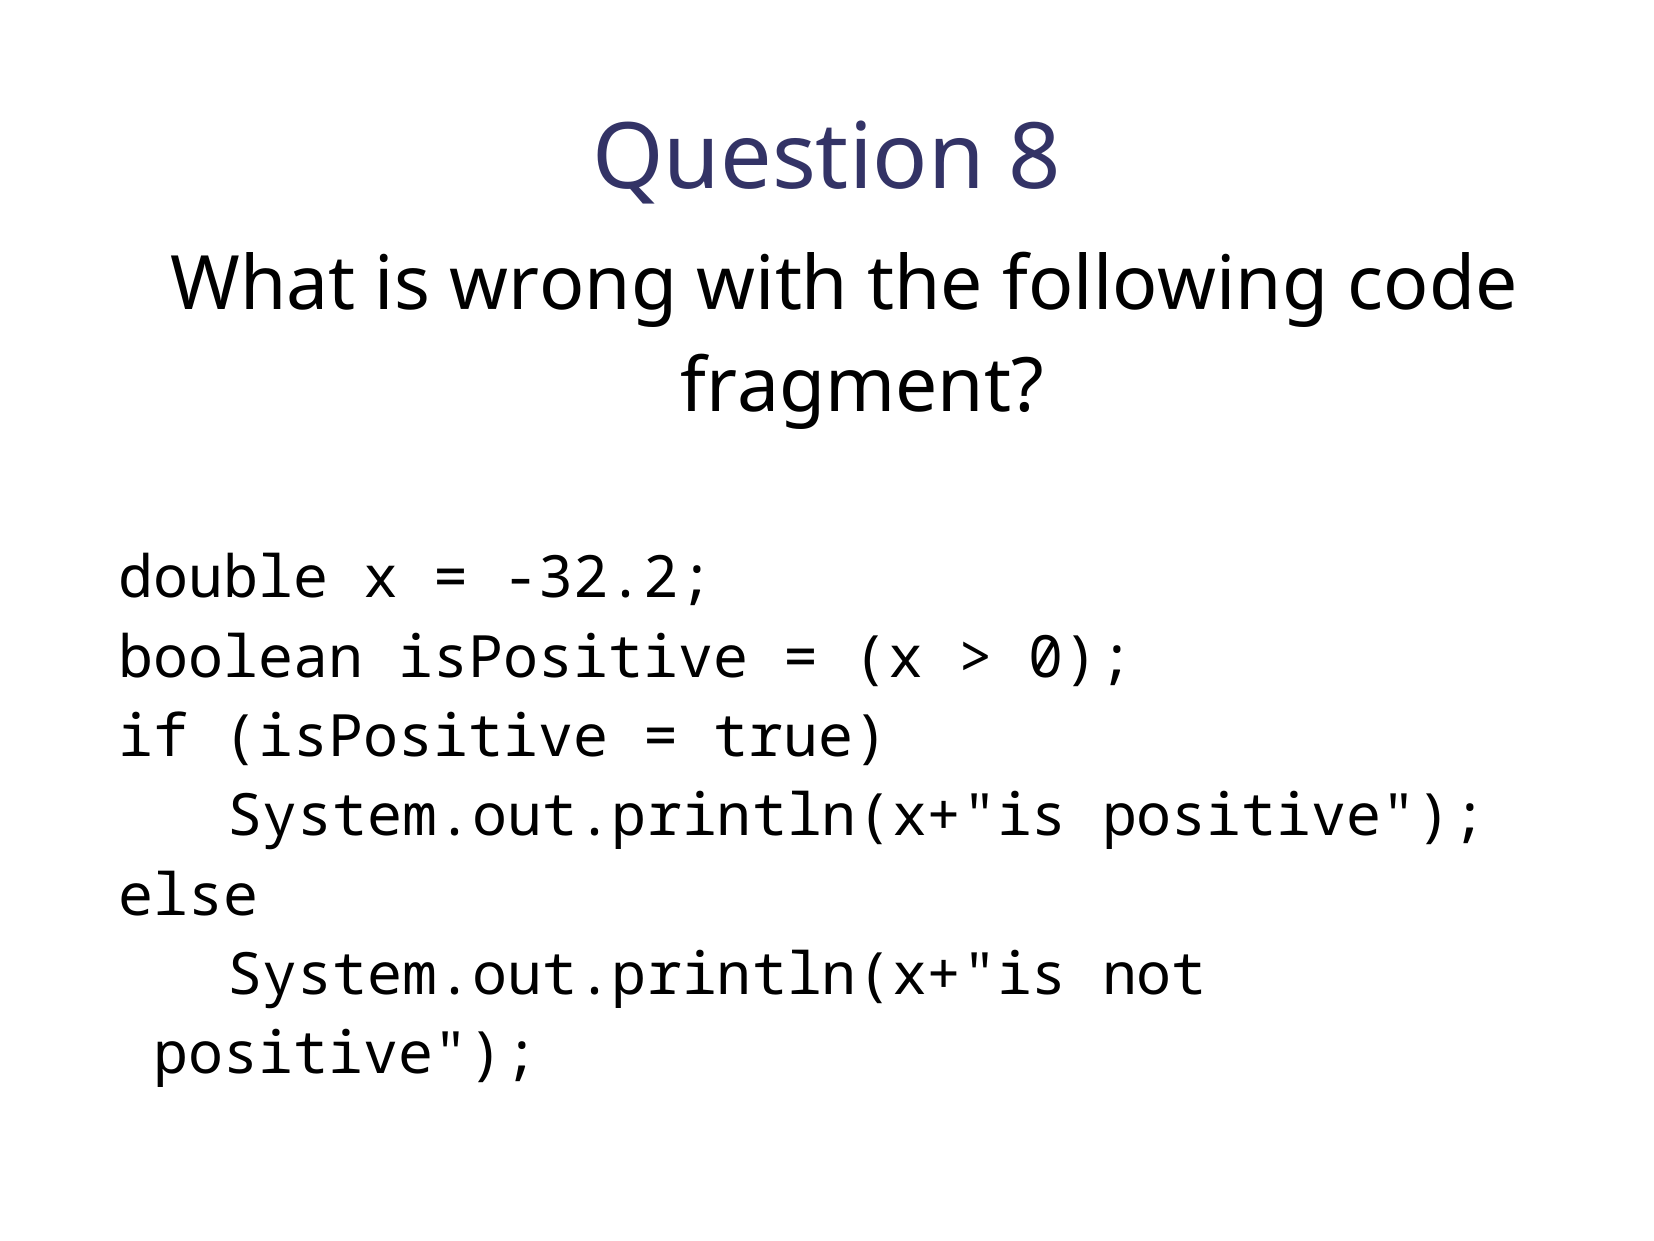

# Question
What is wrong with the following code fragment?
double x = -32.2;
boolean isPositive = (x > 0);
if (isPositive = true)
	System.out.println(x+"is positive");
else
	System.out.println(x+"is not positive");